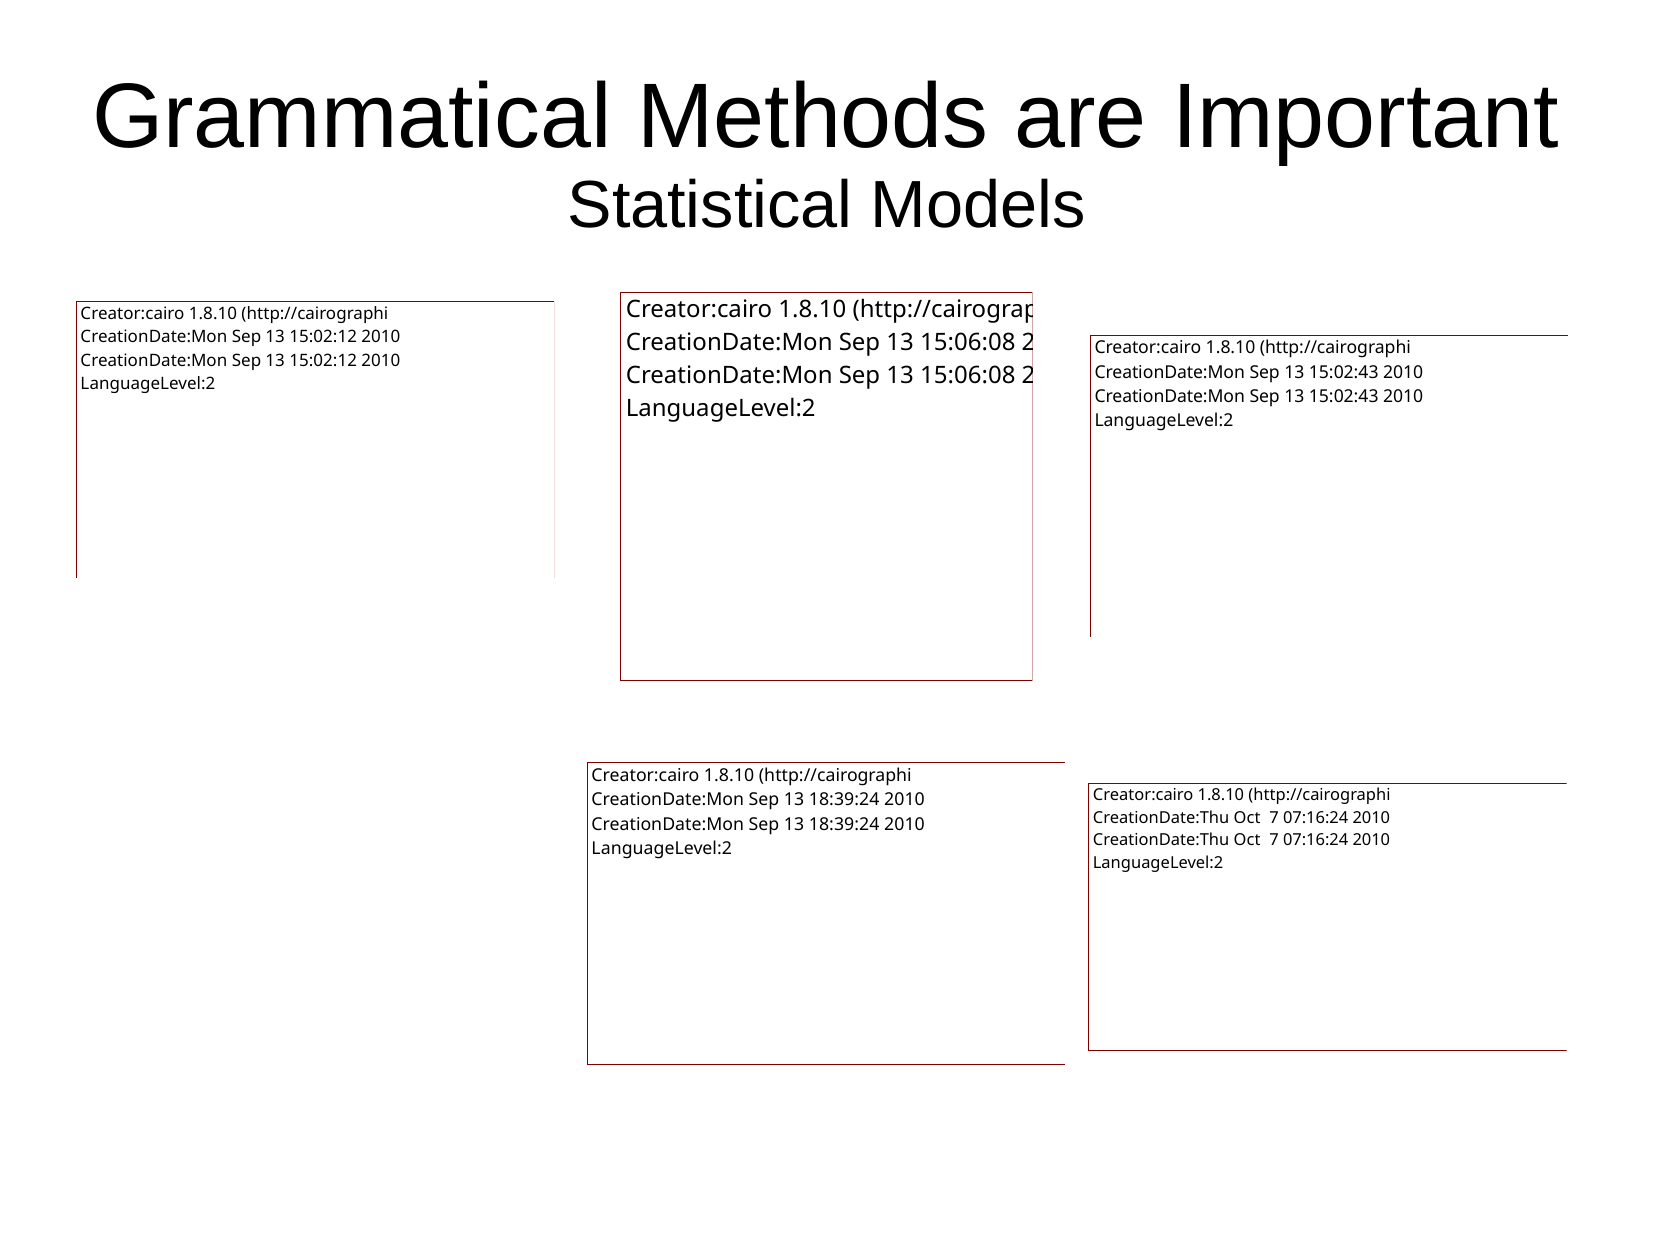

# Grammatical Methods are Important Statistical Models